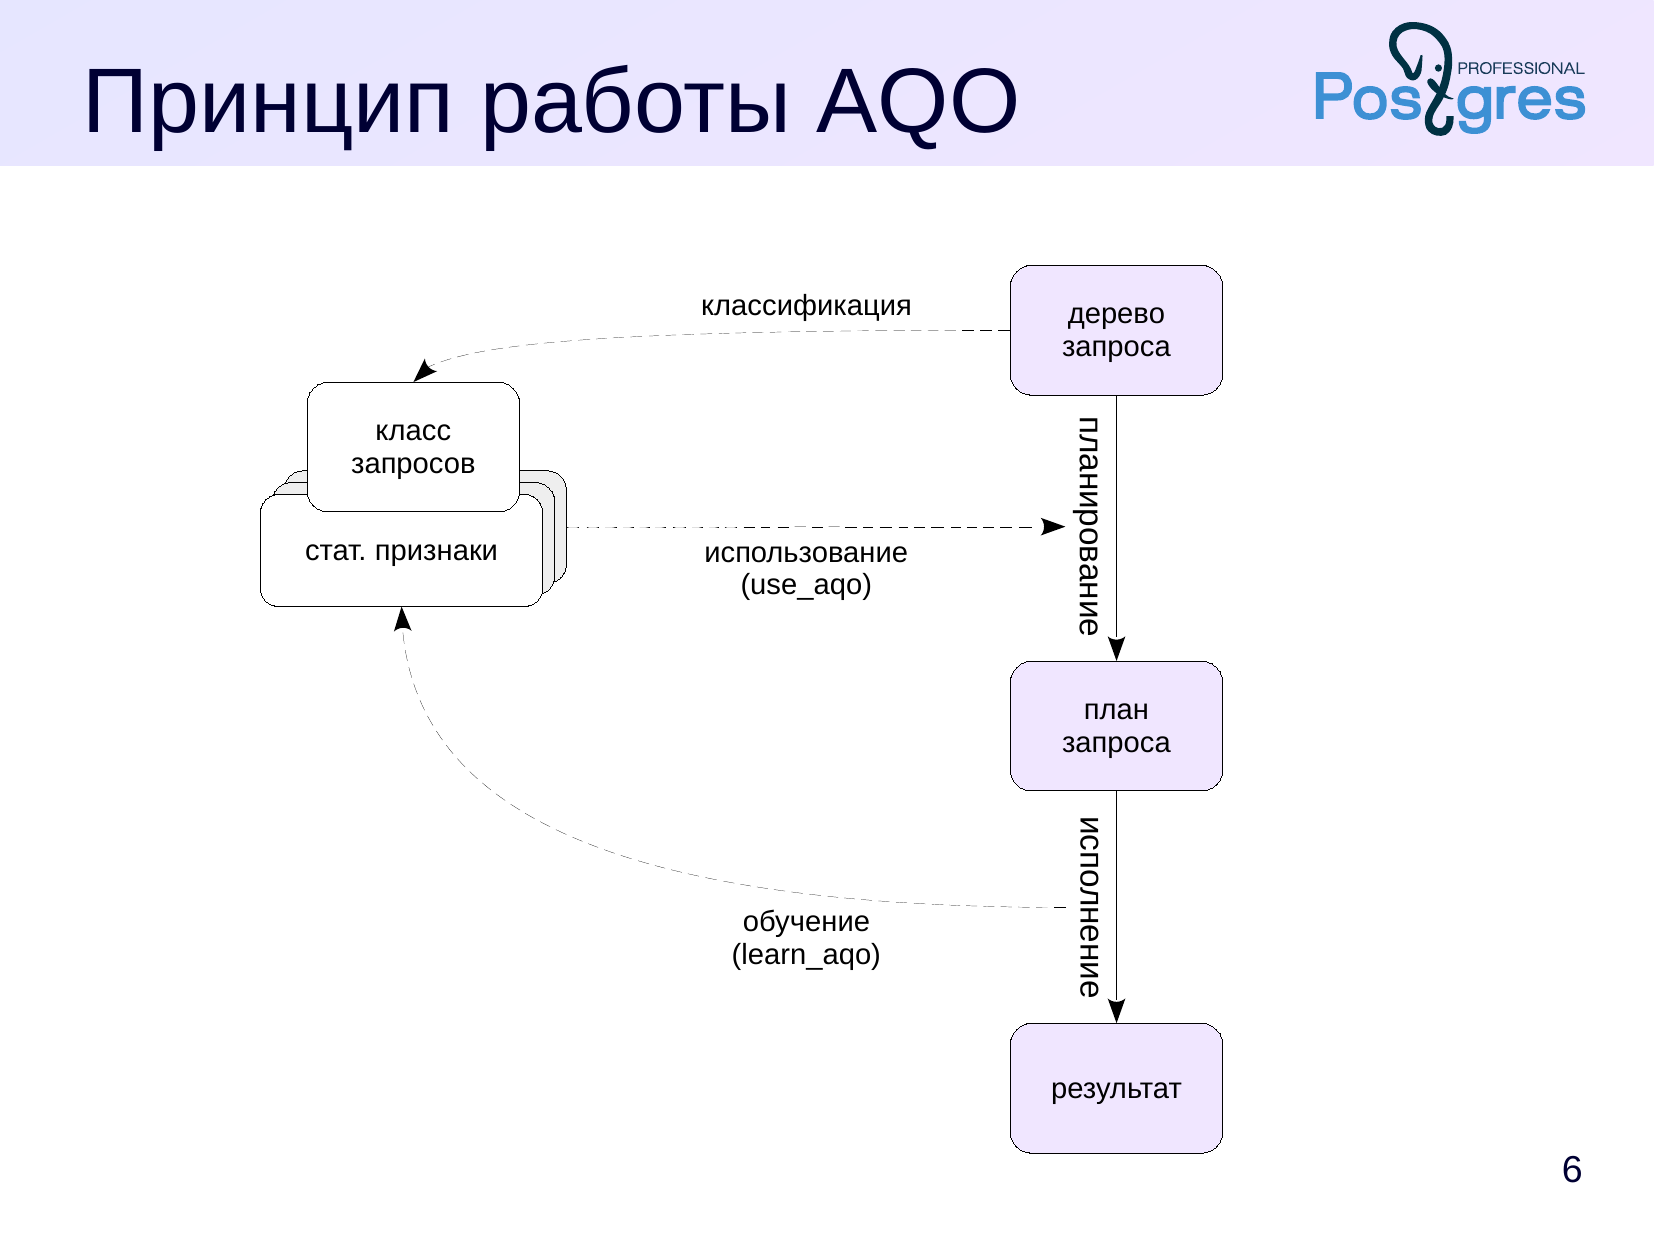

# Принцип работы AQO
дерево
запроса
классификация
класс
запросов
стат. признаки
стат. признаки
стат. признаки
планирование
использование
(use_aqo)
план
запроса
исполнение
обучение
(learn_aqo)
результат